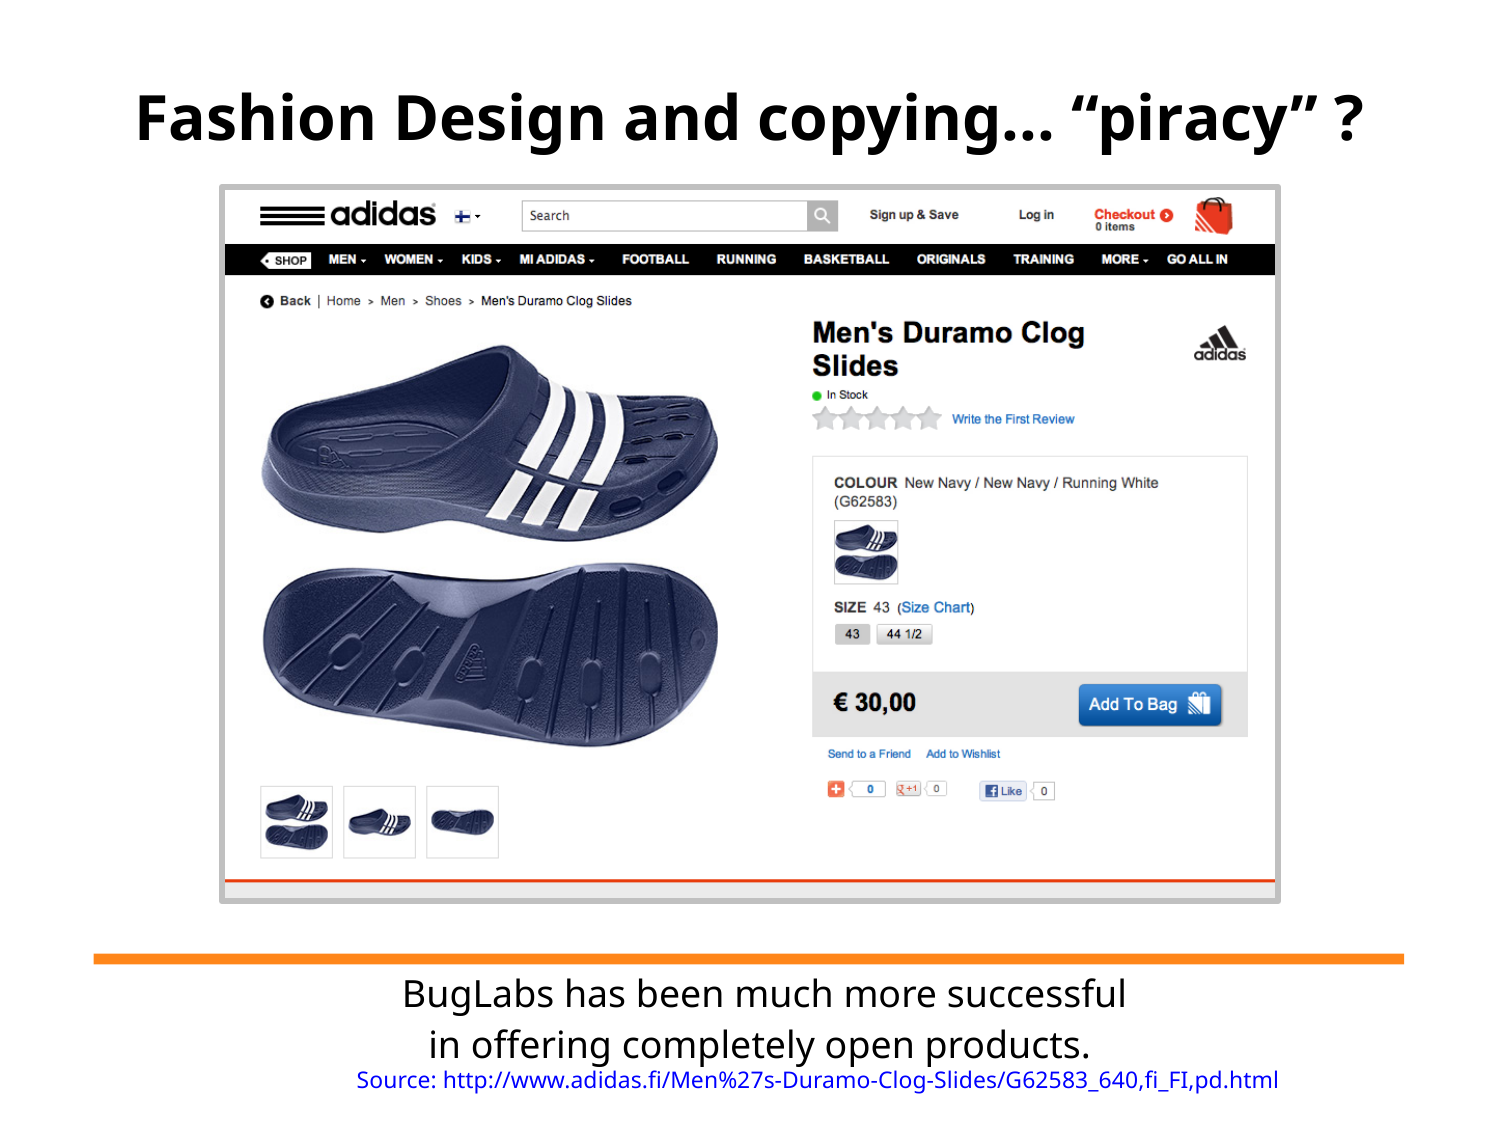

# Fashion Design and copying... “piracy” ?
BugLabs has been much more successful in offering completely open products.
Source: http://www.adidas.fi/Men%27s-Duramo-Clog-Slides/G62583_640,fi_FI,pd.html